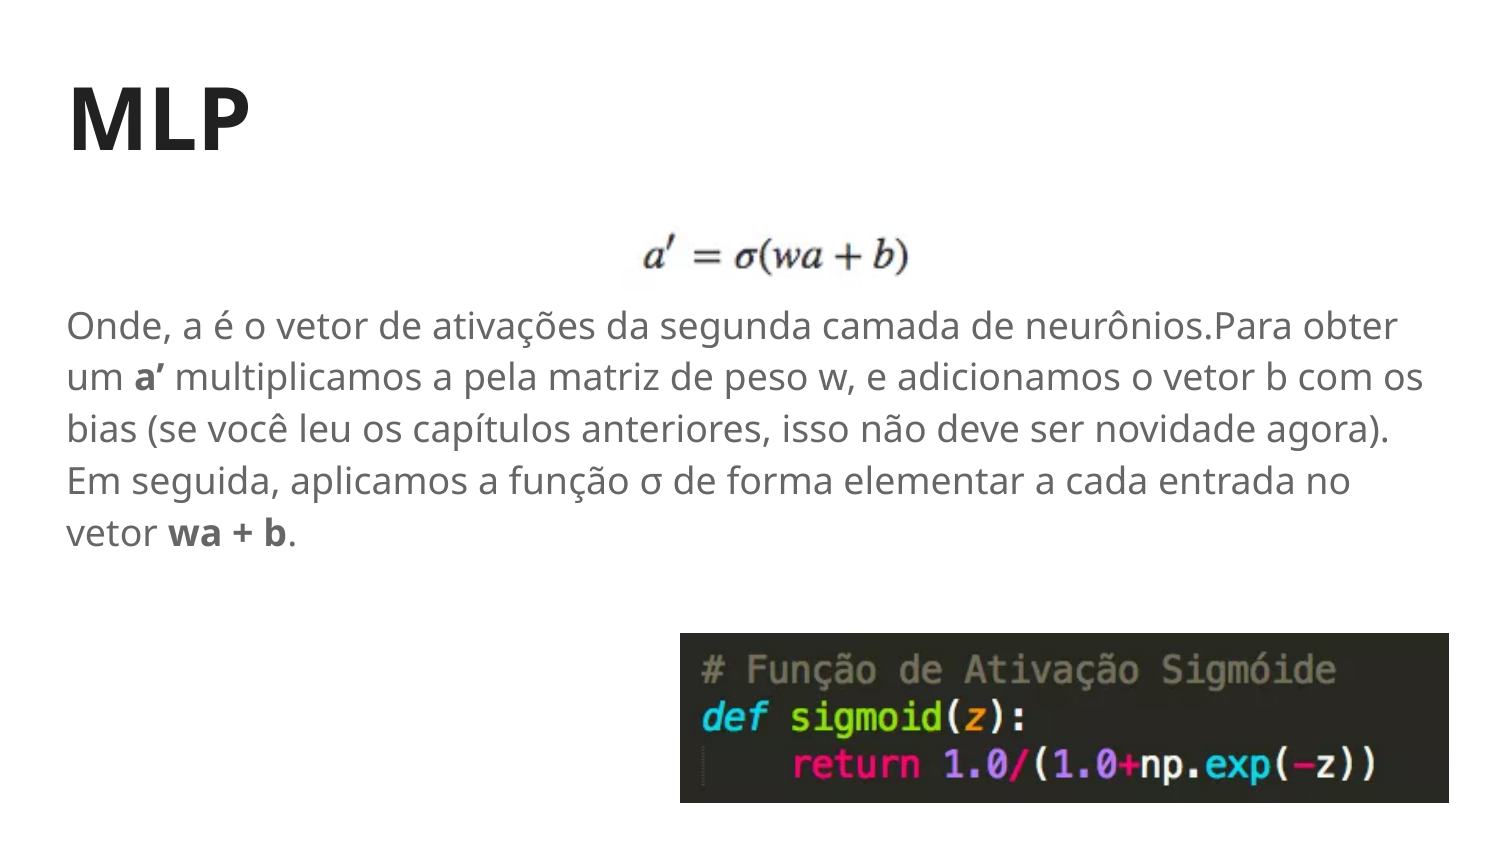

# MLP
Onde, a é o vetor de ativações da segunda camada de neurônios.Para obter um a’ multiplicamos a pela matriz de peso w, e adicionamos o vetor b com os bias (se você leu os capítulos anteriores, isso não deve ser novidade agora). Em seguida, aplicamos a função σ de forma elementar a cada entrada no vetor wa + b.